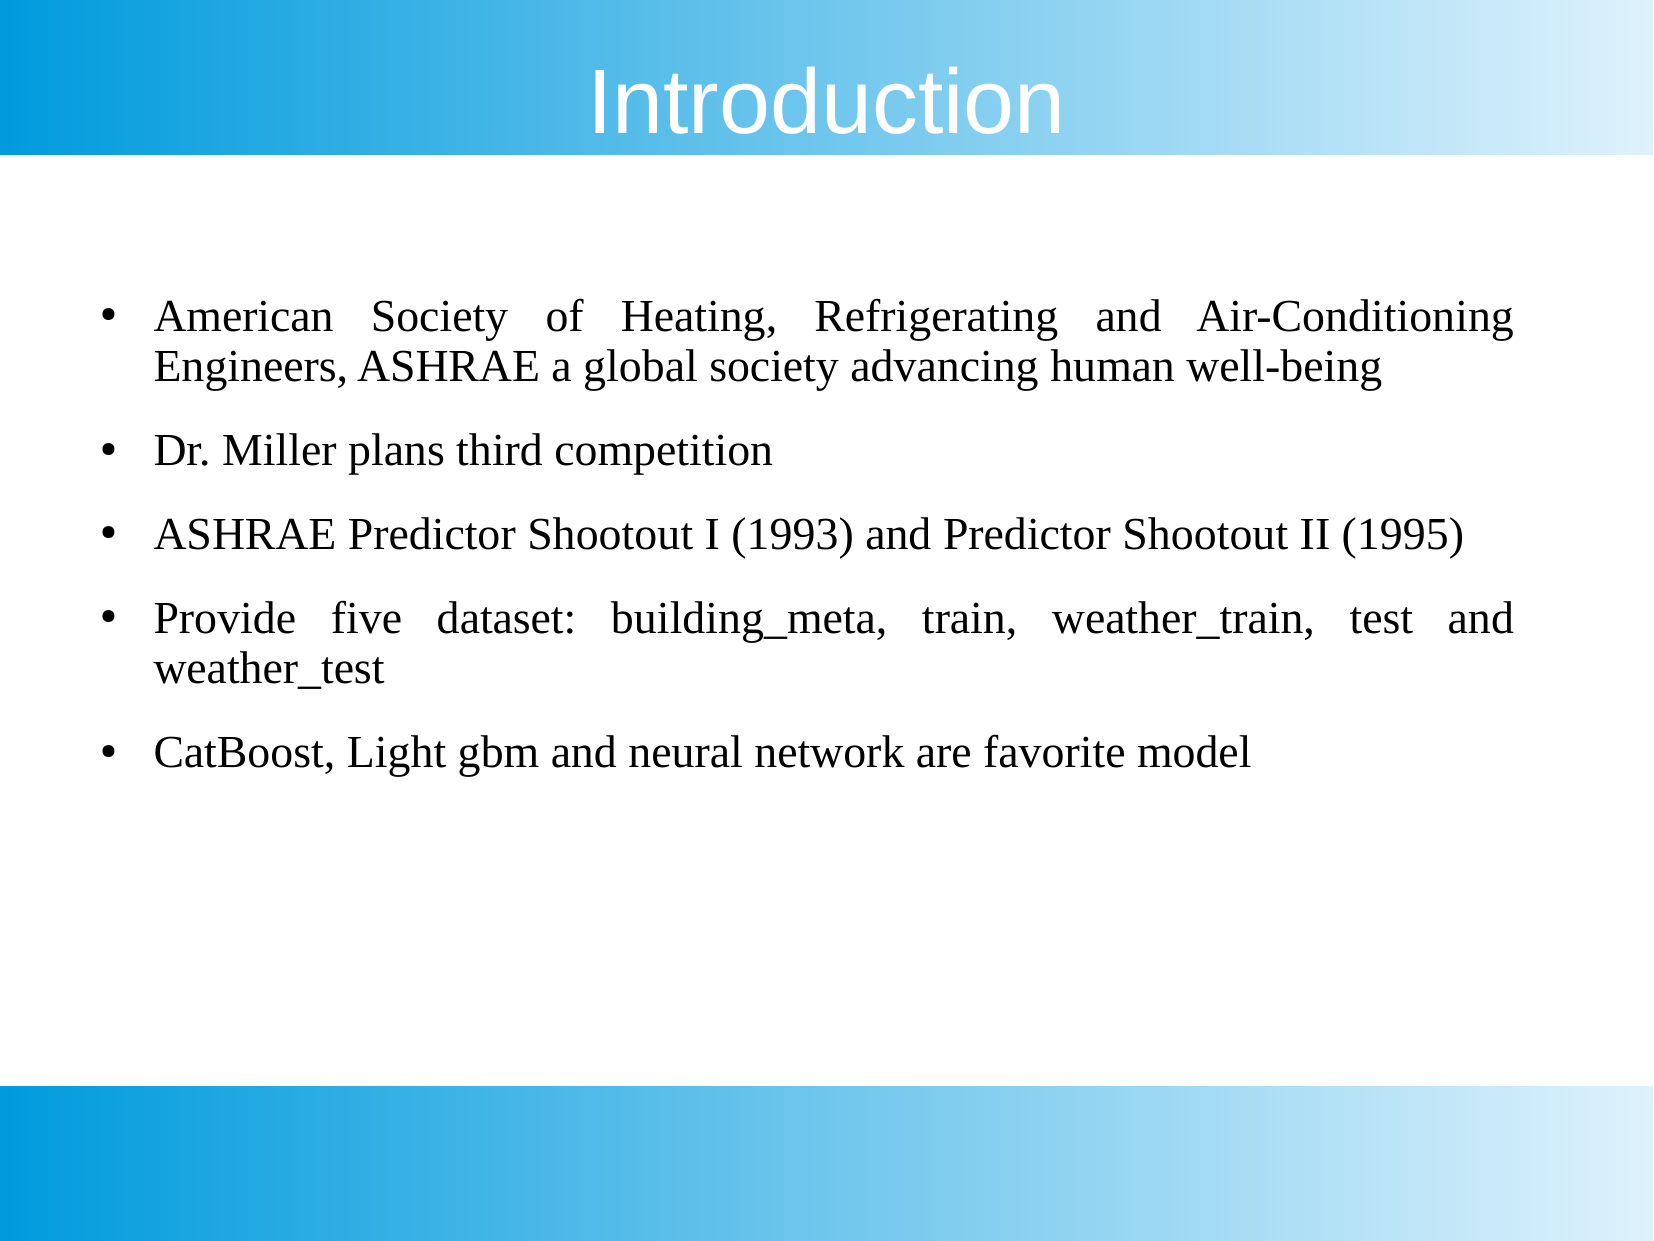

# Introduction
American Society of Heating, Refrigerating and Air-Conditioning Engineers, ASHRAE a global society advancing human well-being
Dr. Miller plans third competition
ASHRAE Predictor Shootout I (1993) and Predictor Shootout II (1995)
Provide five dataset: building_meta, train, weather_train, test and weather_test
CatBoost, Light gbm and neural network are favorite model